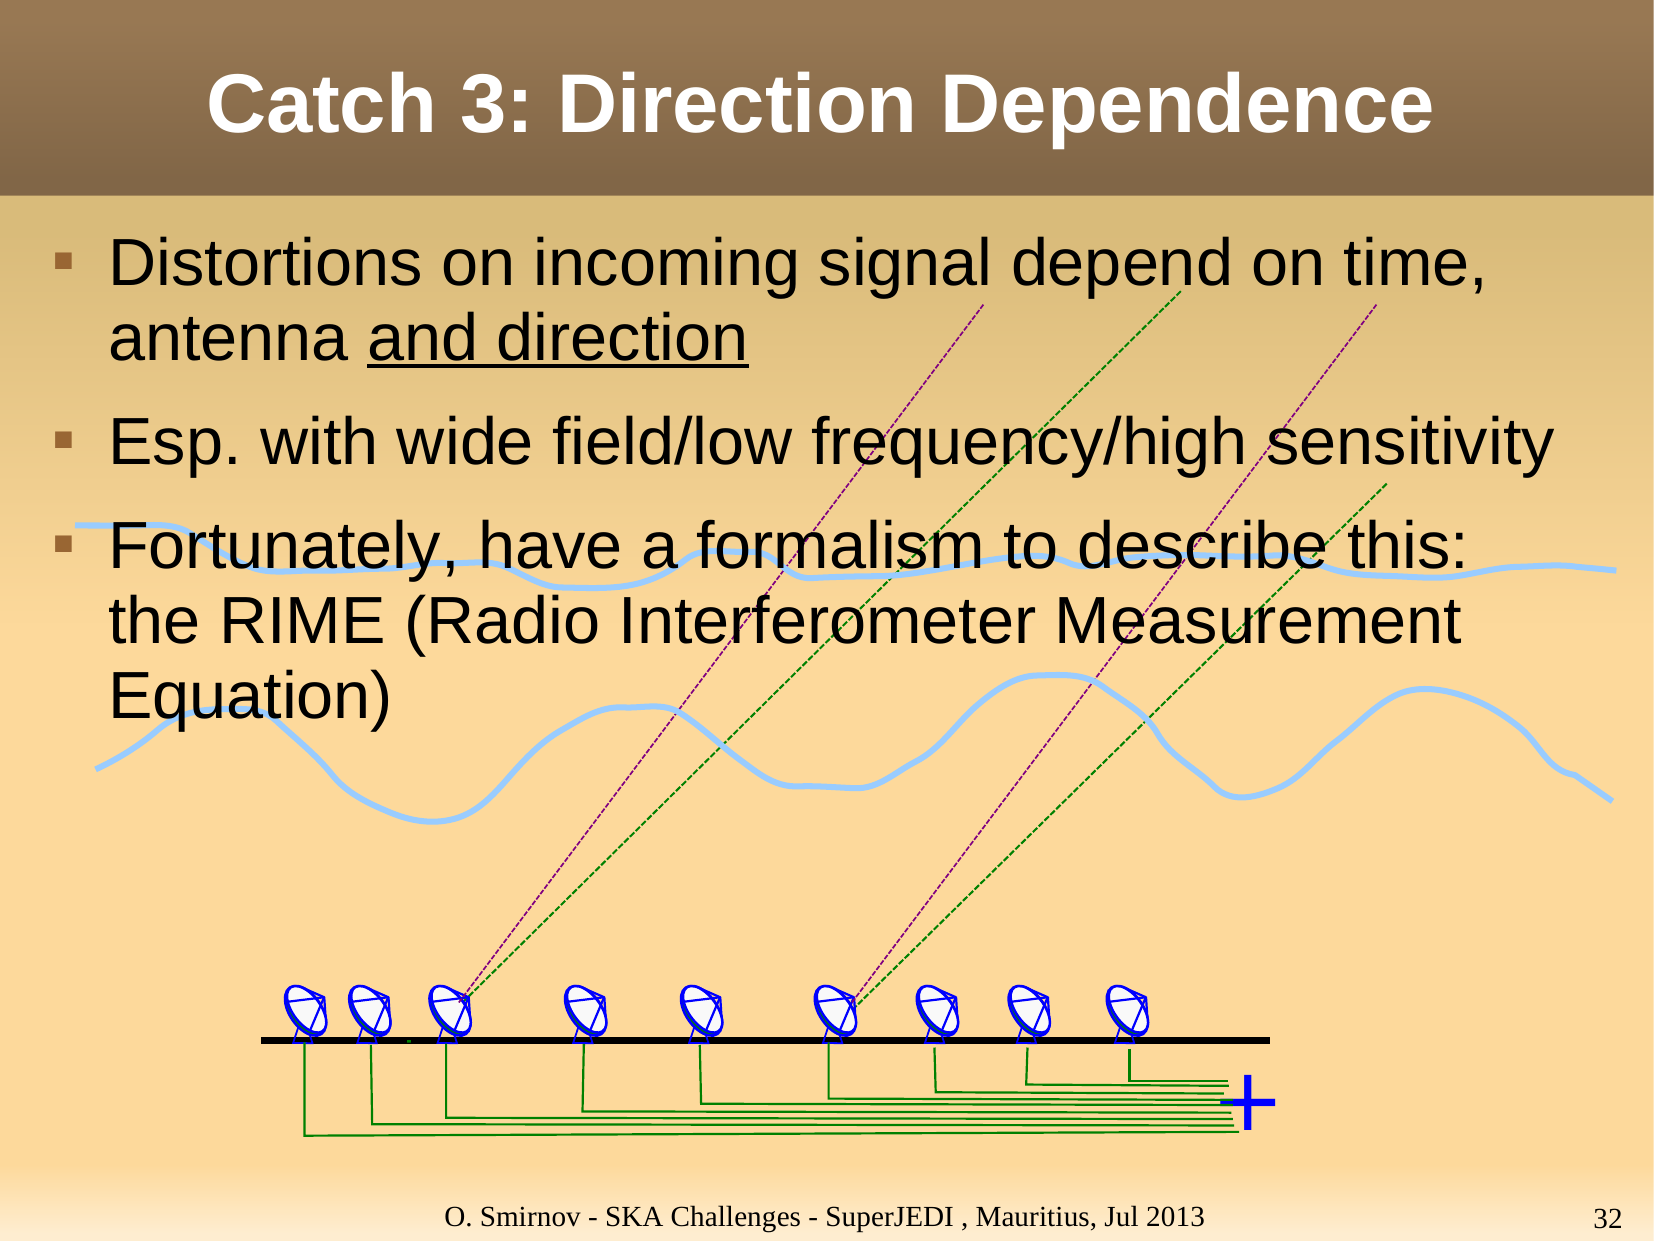

# Catch 3: Direction Dependence
Distortions on incoming signal depend on time, antenna and direction
Esp. with wide field/low frequency/high sensitivity
Fortunately, have a formalism to describe this:
the RIME (Radio Interferometer Measurement Equation)
O. Smirnov - SKA Challenges - SuperJEDI , Mauritius, Jul 2013
32